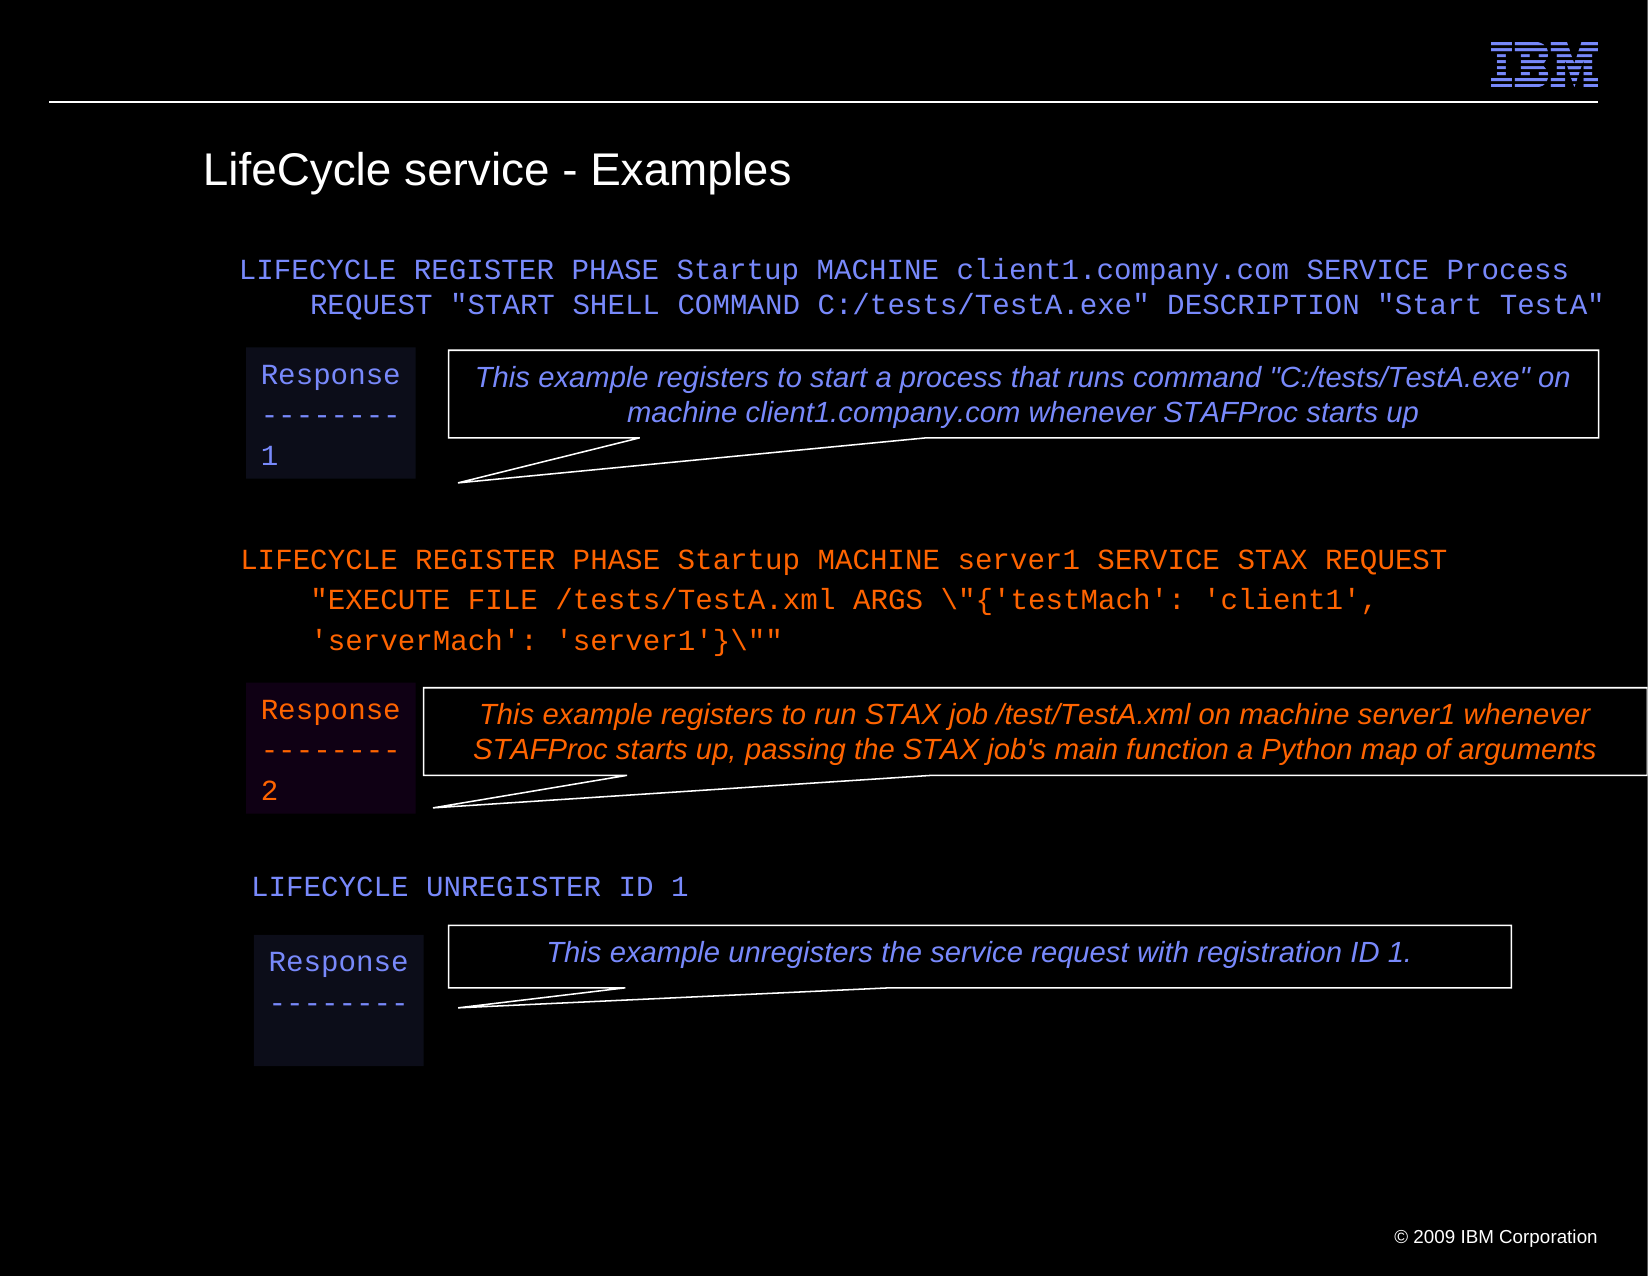

# LifeCycle service - Examples
LIFECYCLE REGISTER PHASE Startup MACHINE client1.company.com SERVICE Process
 REQUEST "START SHELL COMMAND C:/tests/TestA.exe" DESCRIPTION "Start TestA"
Response
--------
1
This example registers to start a process that runs command "C:/tests/TestA.exe" on machine client1.company.com whenever STAFProc starts up
LIFECYCLE REGISTER PHASE Startup MACHINE server1 SERVICE STAX REQUEST
 "EXECUTE FILE /tests/TestA.xml ARGS \"{'testMach': 'client1',
 'serverMach': 'server1'}\""
Response
--------
2
This example registers to run STAX job /test/TestA.xml on machine server1 whenever STAFProc starts up, passing the STAX job's main function a Python map of arguments
LIFECYCLE UNREGISTER ID 1
This example unregisters the service request with registration ID 1.
Response
--------